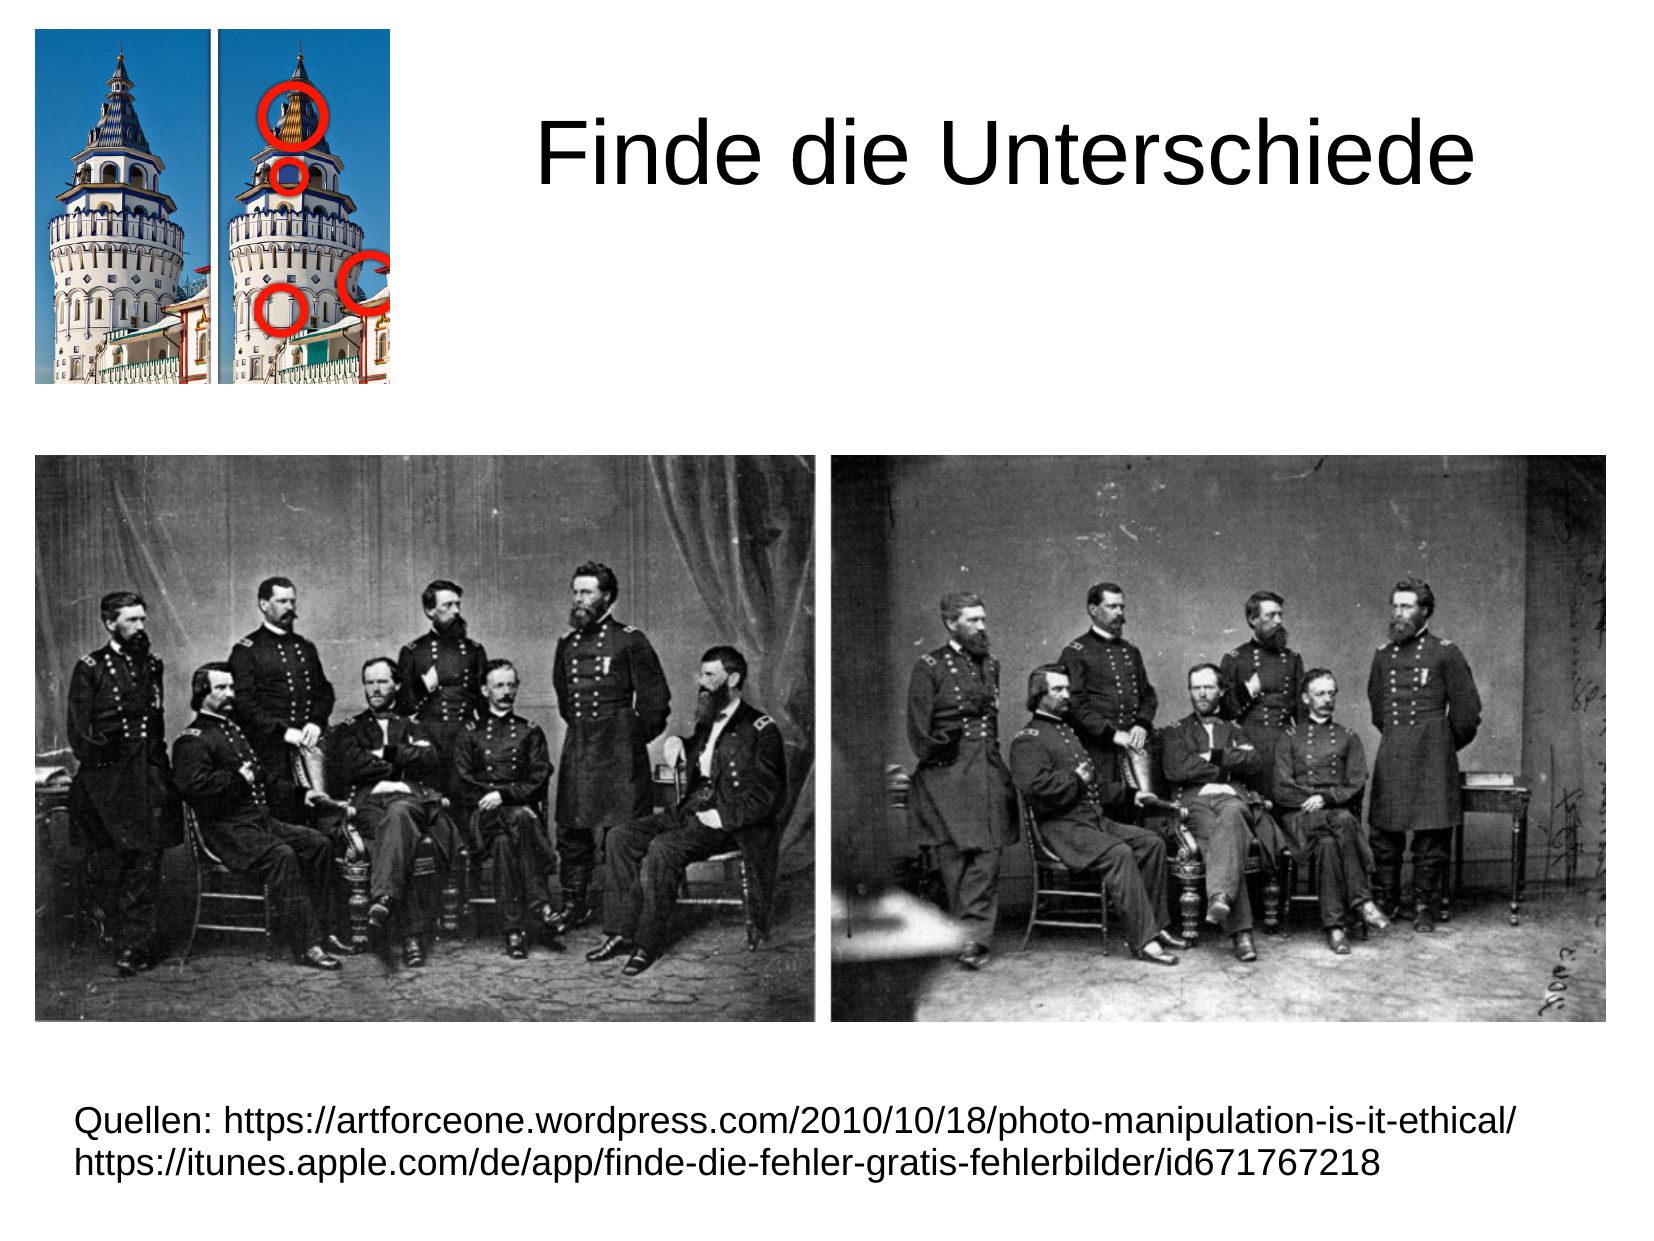

# Finde die Unterschiede
Quellen: https://artforceone.wordpress.com/2010/10/18/photo-manipulation-is-it-ethical/
https://itunes.apple.com/de/app/finde-die-fehler-gratis-fehlerbilder/id671767218